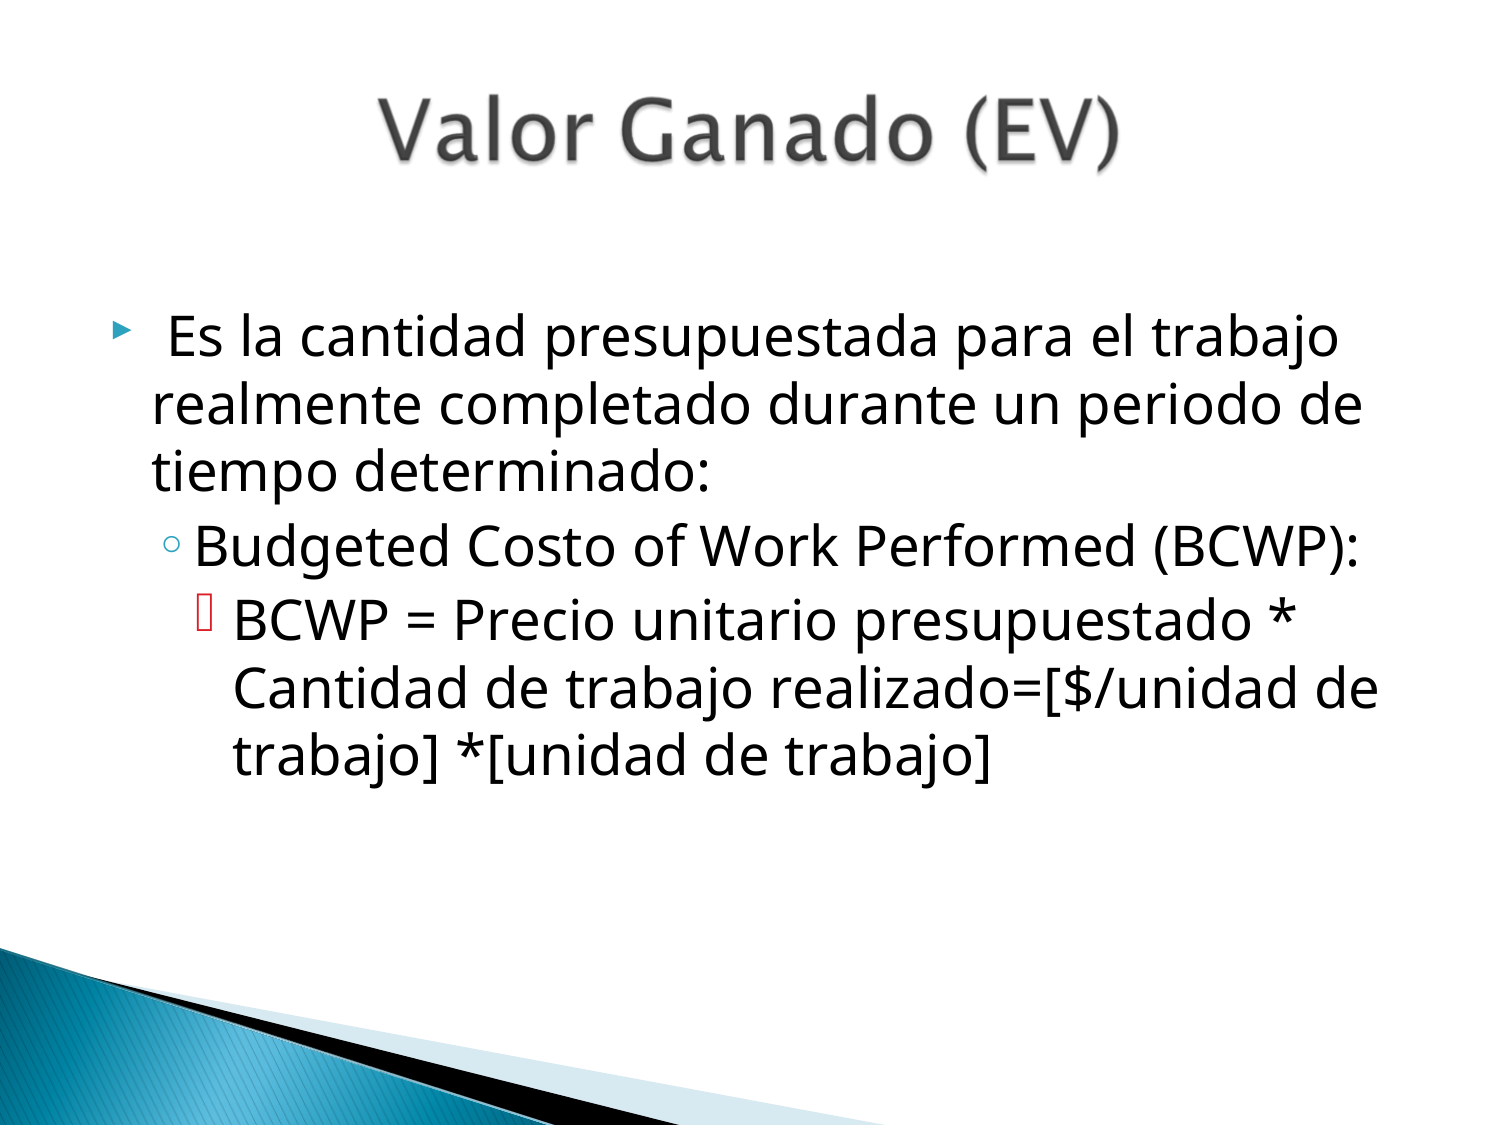

# Es la cantidad presupuestada para el trabajo realmente completado durante un periodo de tiempo determinado:
Budgeted Costo of Work Performed (BCWP):
BCWP = Precio unitario presupuestado * Cantidad de trabajo realizado=[$/unidad de trabajo] *[unidad de trabajo]